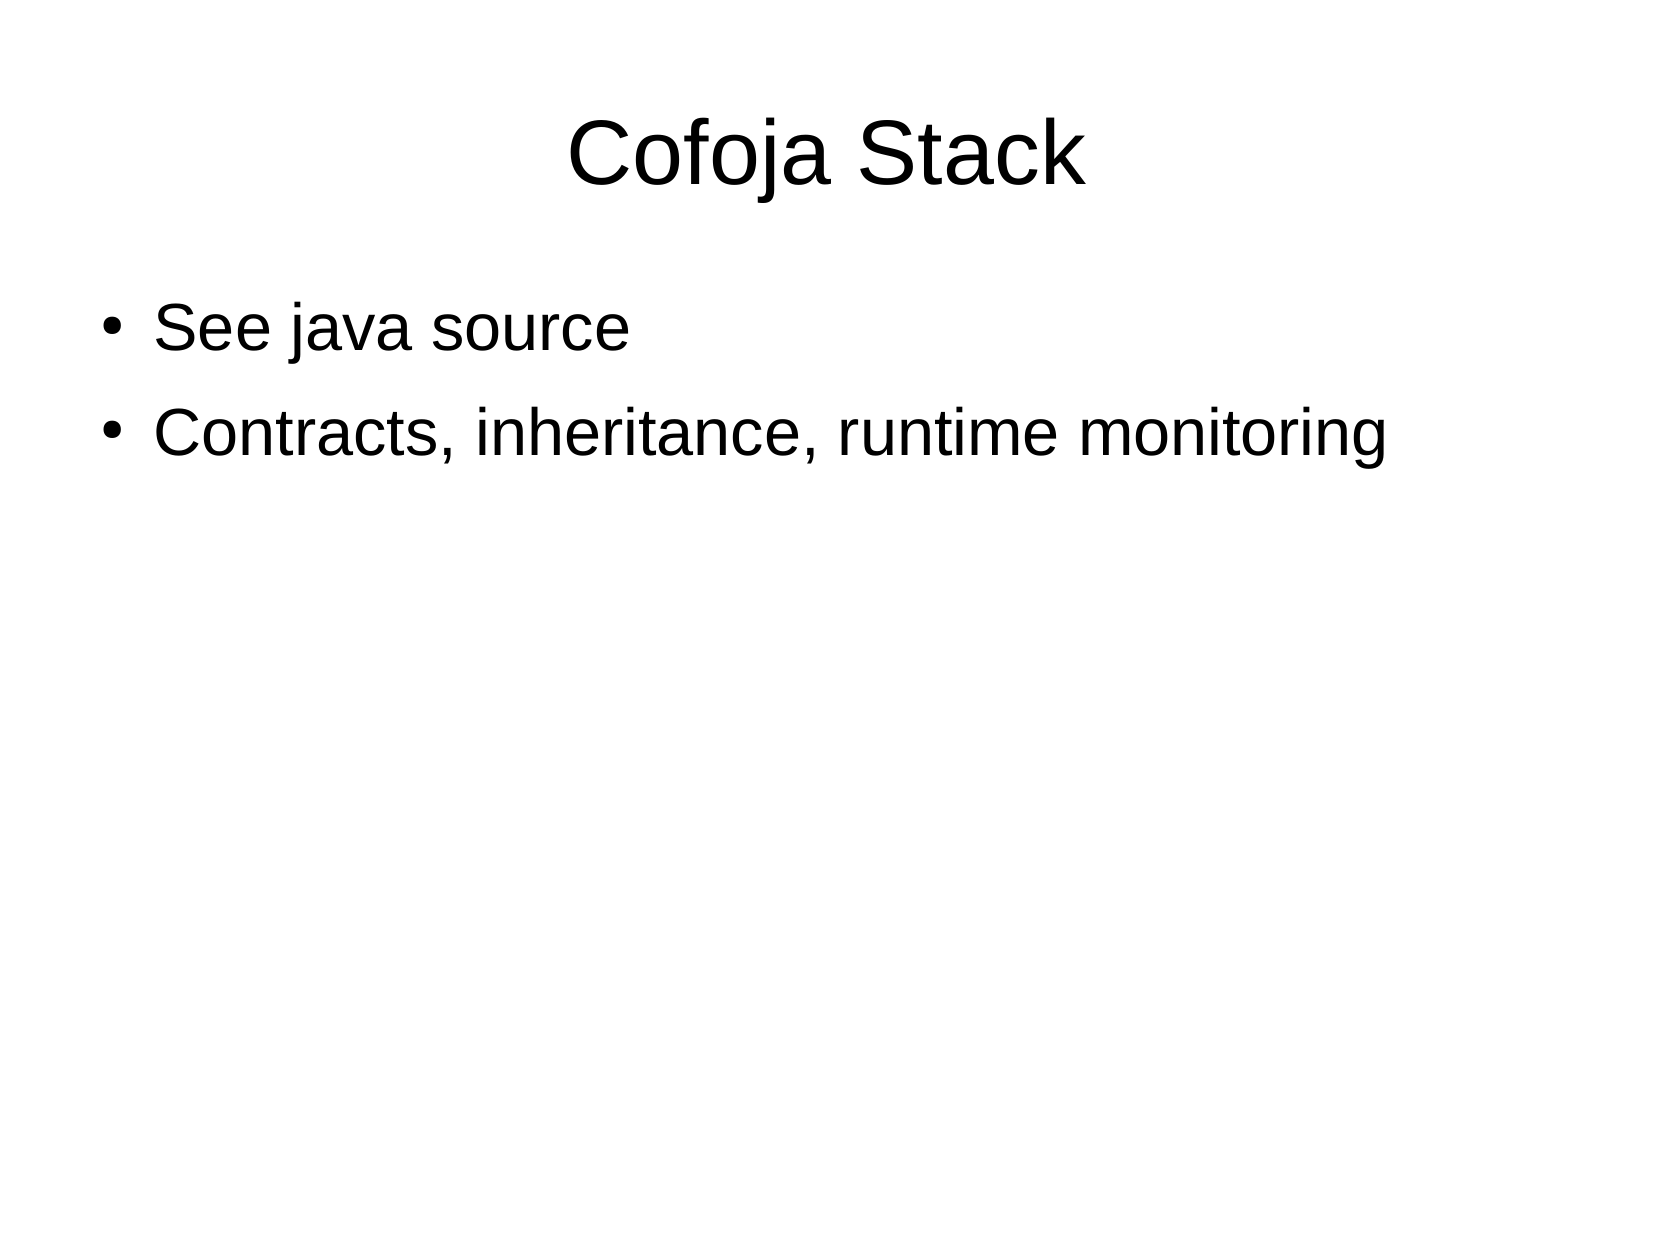

# Cofoja Stack
See java source
Contracts, inheritance, runtime monitoring